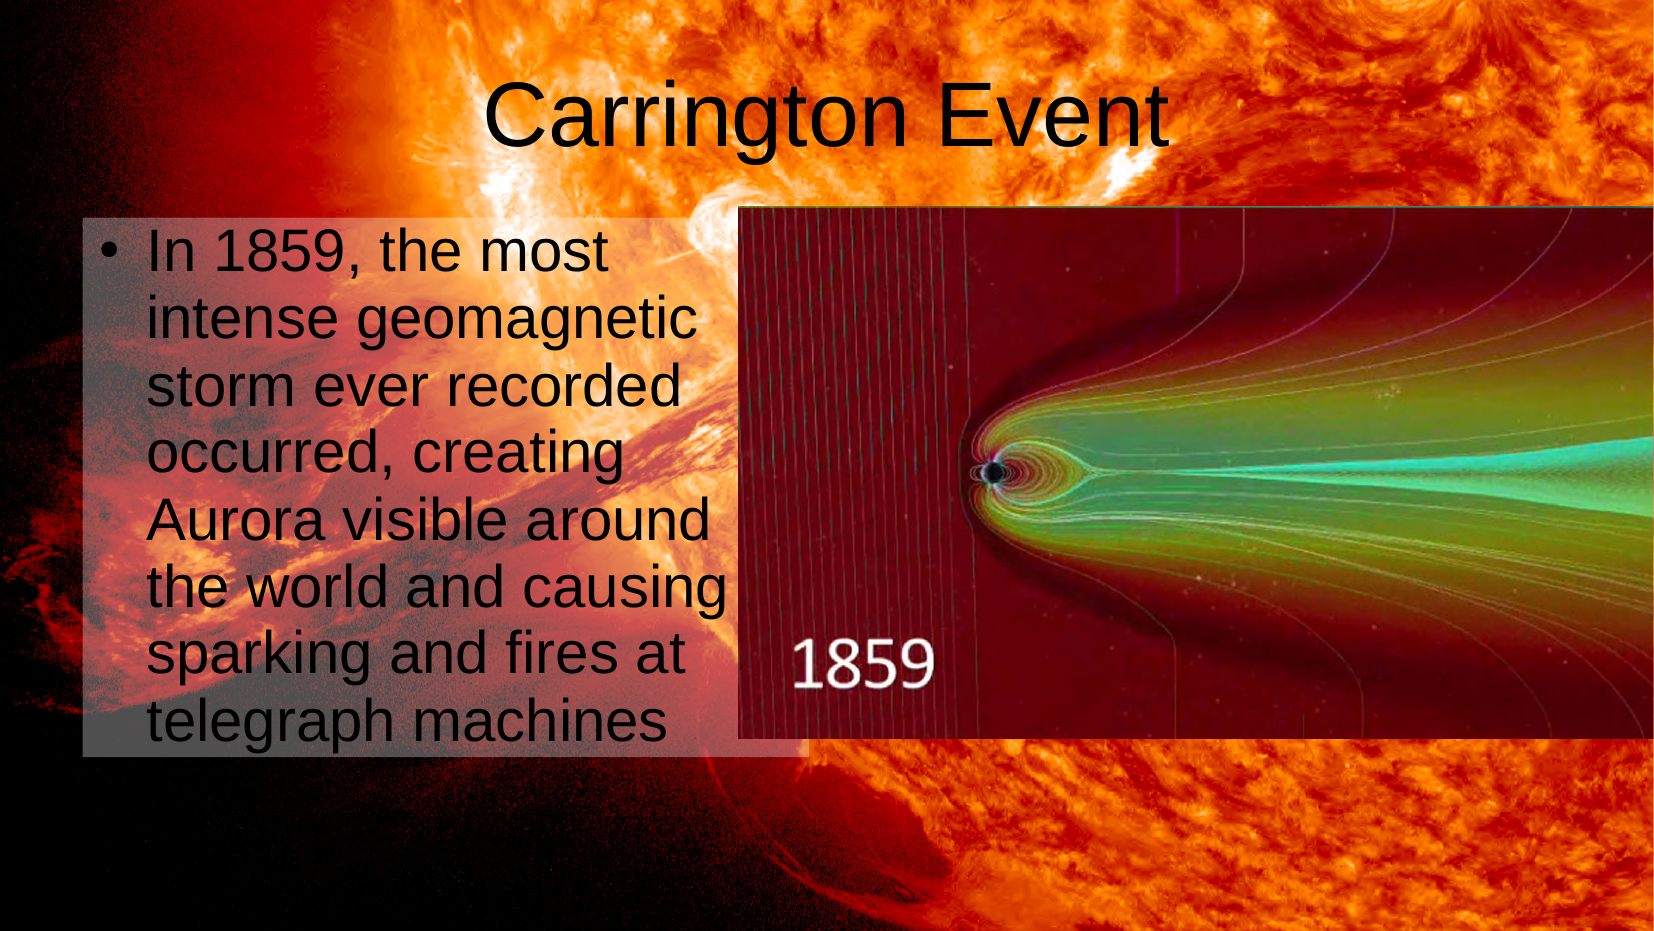

# Carrington Event
In 1859, the most intense geomagnetic storm ever recorded occurred, creating Aurora visible around the world and causing sparking and fires at telegraph machines